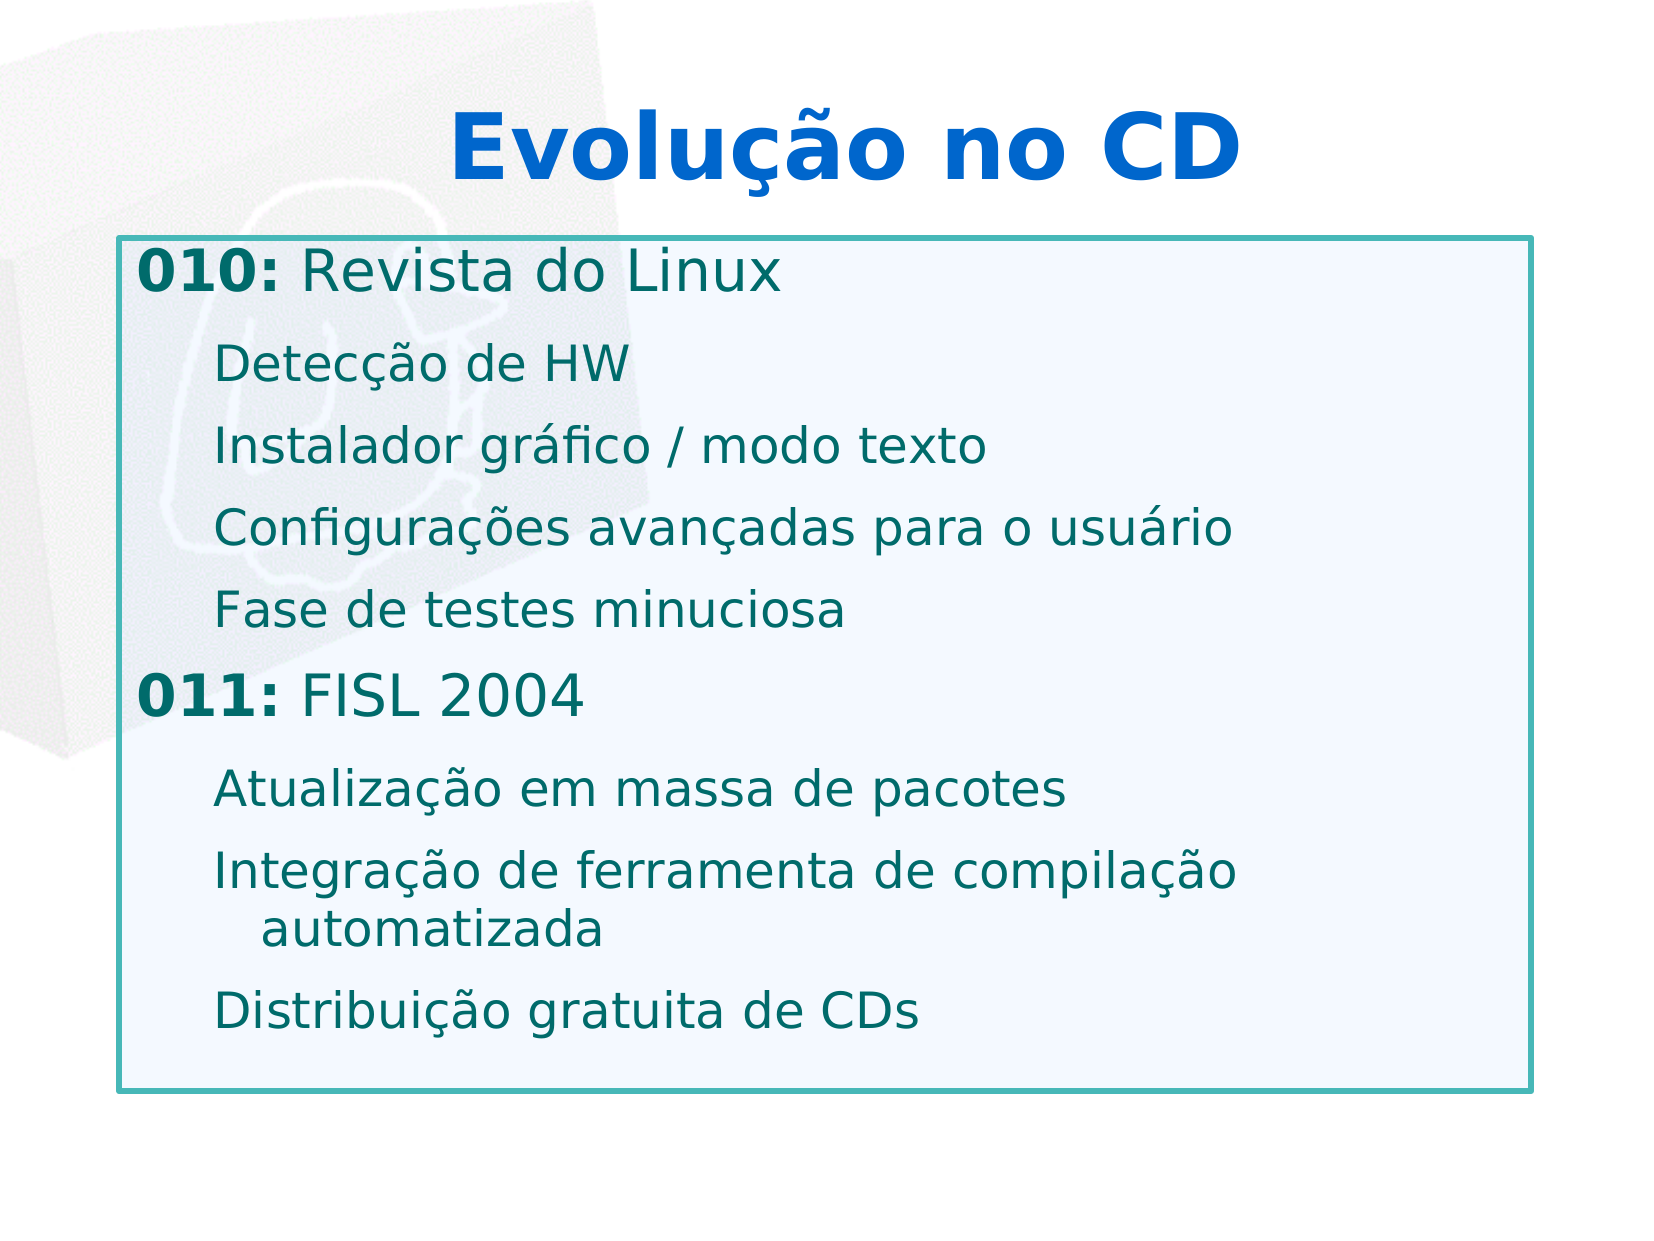

# Evolução no CD
010: Revista do Linux
Detecção de HW
Instalador gráfico / modo texto
Configurações avançadas para o usuário
Fase de testes minuciosa
011: FISL 2004
Atualização em massa de pacotes
Integração de ferramenta de compilação automatizada
Distribuição gratuita de CDs